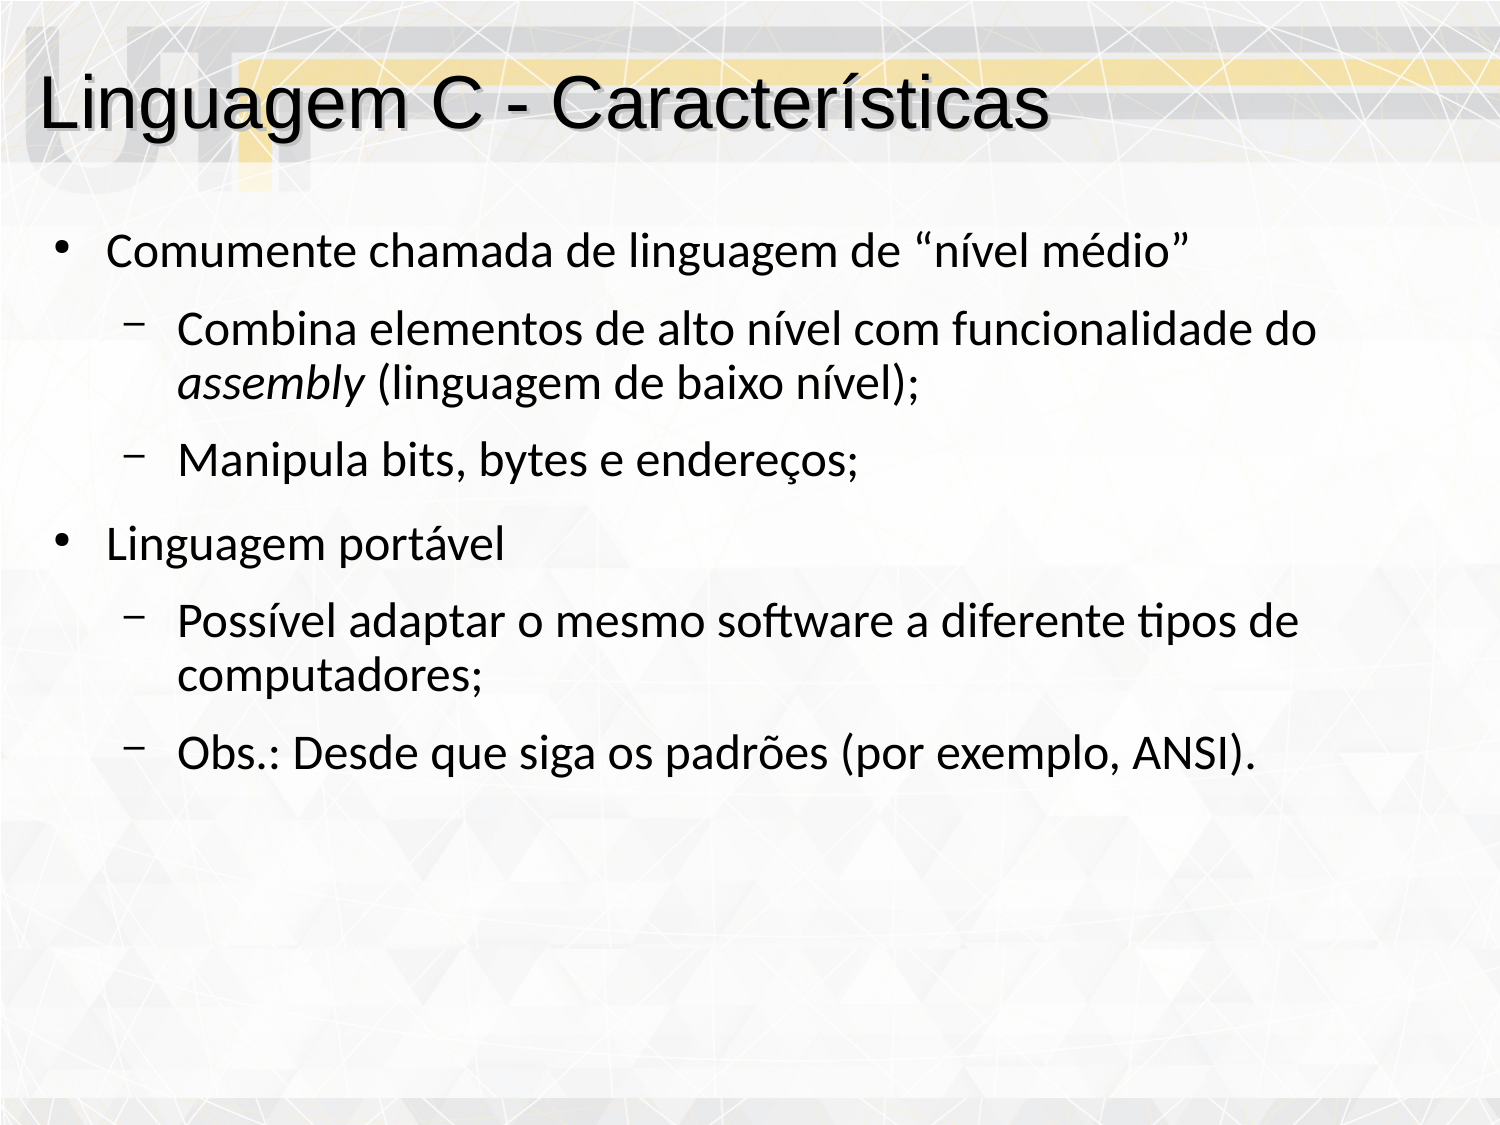

# Linguagem C - Características
Comumente chamada de linguagem de “nível médio”
Combina elementos de alto nível com funcionalidade do assembly (linguagem de baixo nível);
Manipula bits, bytes e endereços;
Linguagem portável
Possível adaptar o mesmo software a diferente tipos de computadores;
Obs.: Desde que siga os padrões (por exemplo, ANSI).